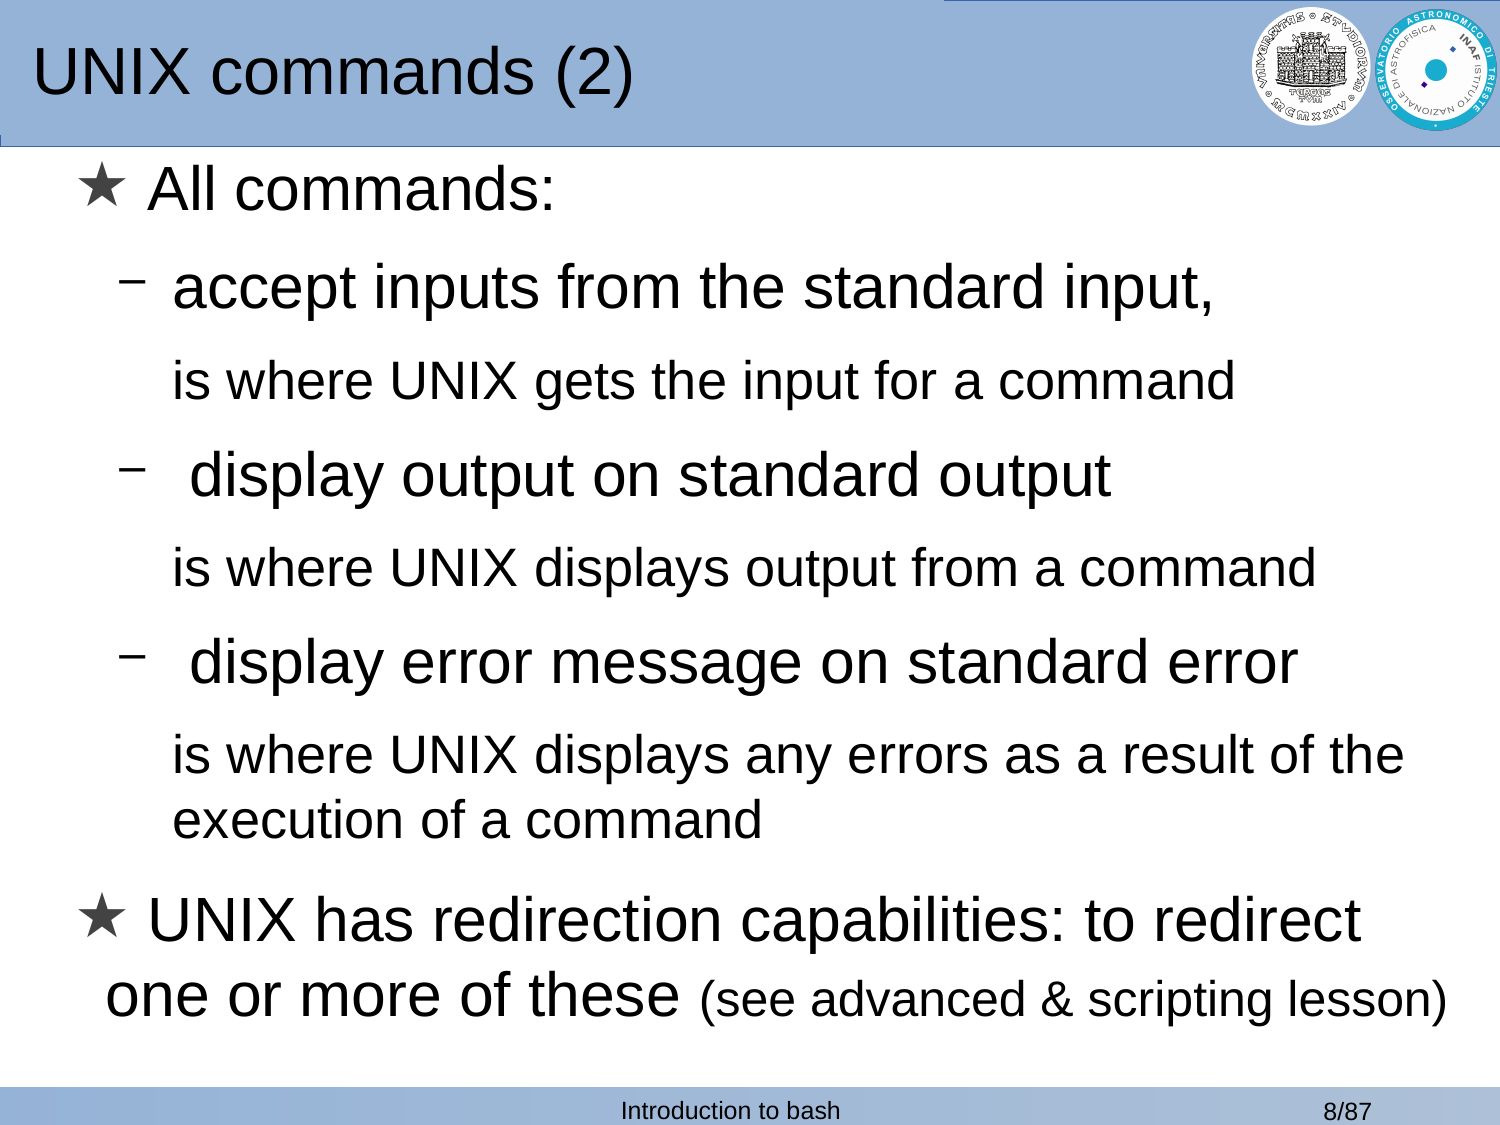

Traditional service delivery
UNIX commands (2)
# All commands:
accept inputs from the standard input,
is where UNIX gets the input for a command
 display output on standard output
is where UNIX displays output from a command
 display error message on standard error
is where UNIX displays any errors as a result of the execution of a command
 UNIX has redirection capabilities: to redirect one or more of these (see advanced & scripting lesson)